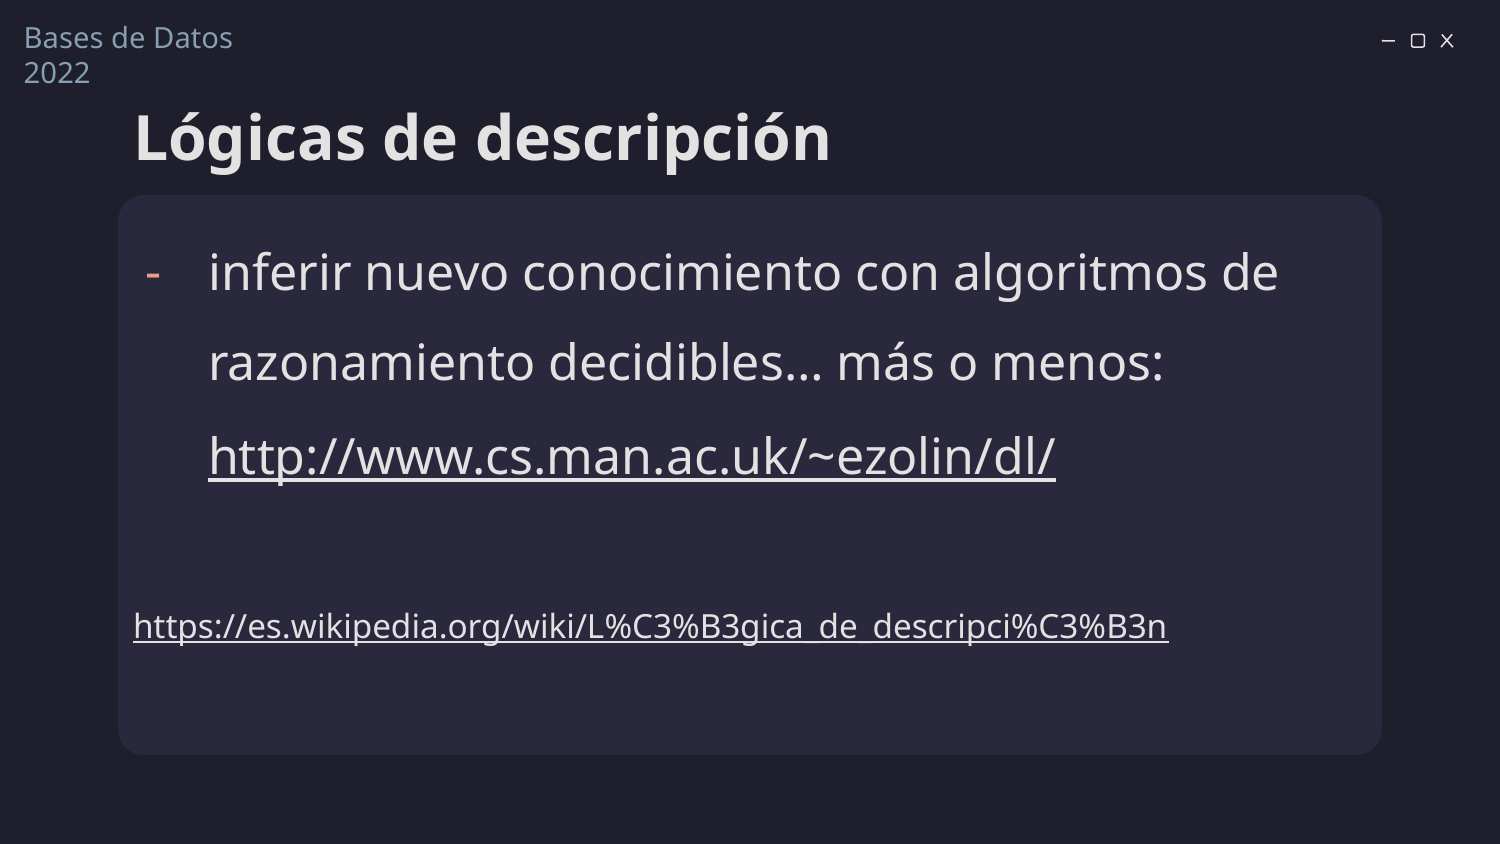

# Lógicas de descripción
inferir nuevo conocimiento con algoritmos de razonamiento decidibles… más o menos: http://www.cs.man.ac.uk/~ezolin/dl/
https://es.wikipedia.org/wiki/L%C3%B3gica_de_descripci%C3%B3n